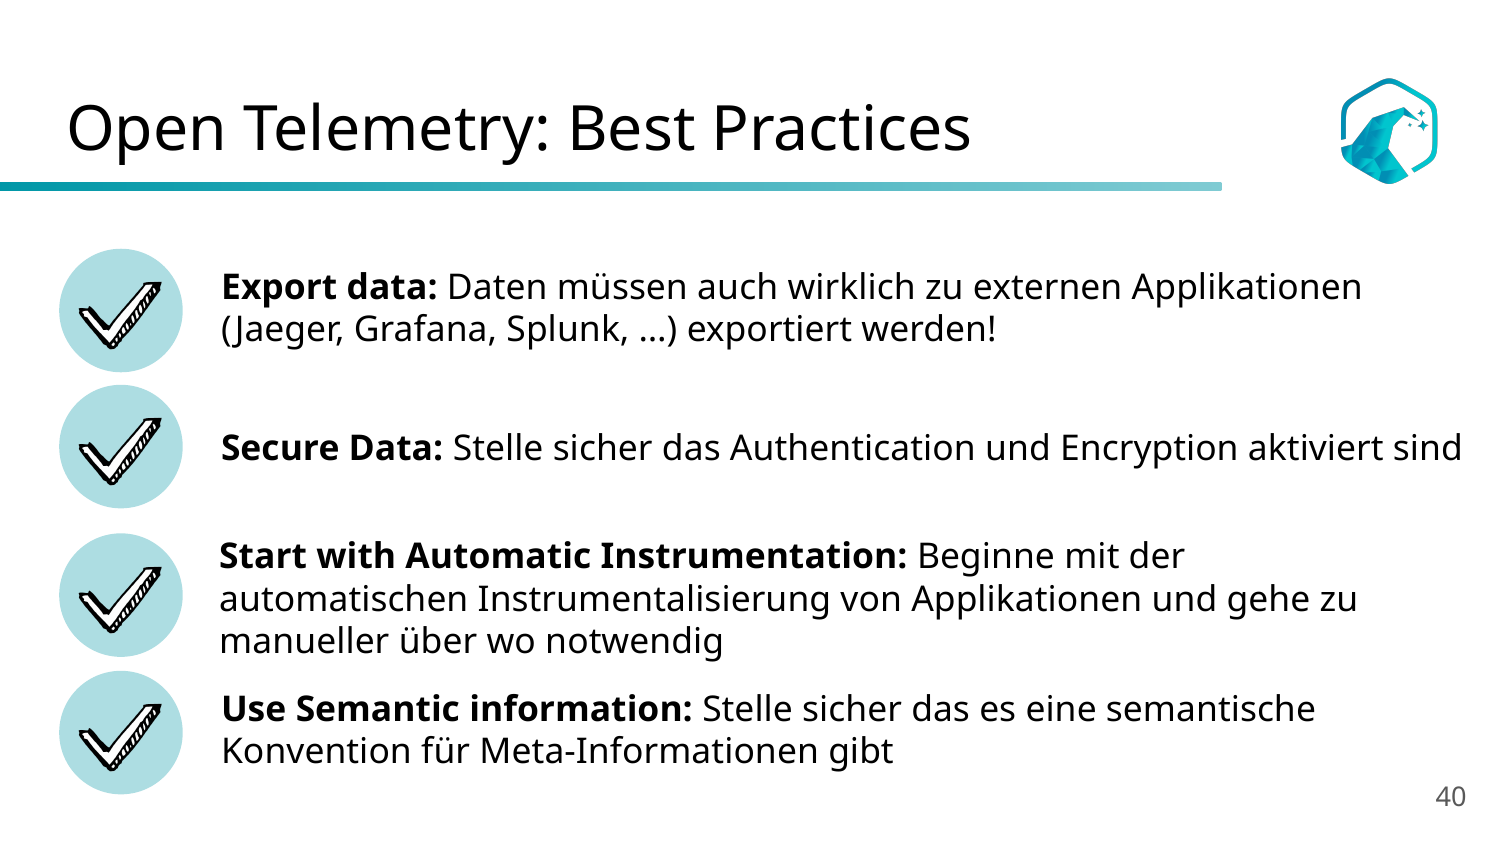

# Open Telemetry: Best Practices
Export data: Daten müssen auch wirklich zu externen Applikationen (Jaeger, Grafana, Splunk, …) exportiert werden!
Secure Data: Stelle sicher das Authentication und Encryption aktiviert sind
Start with Automatic Instrumentation: Beginne mit der automatischen Instrumentalisierung von Applikationen und gehe zu manueller über wo notwendig
Use Semantic information: Stelle sicher das es eine semantische Konvention für Meta-Informationen gibt